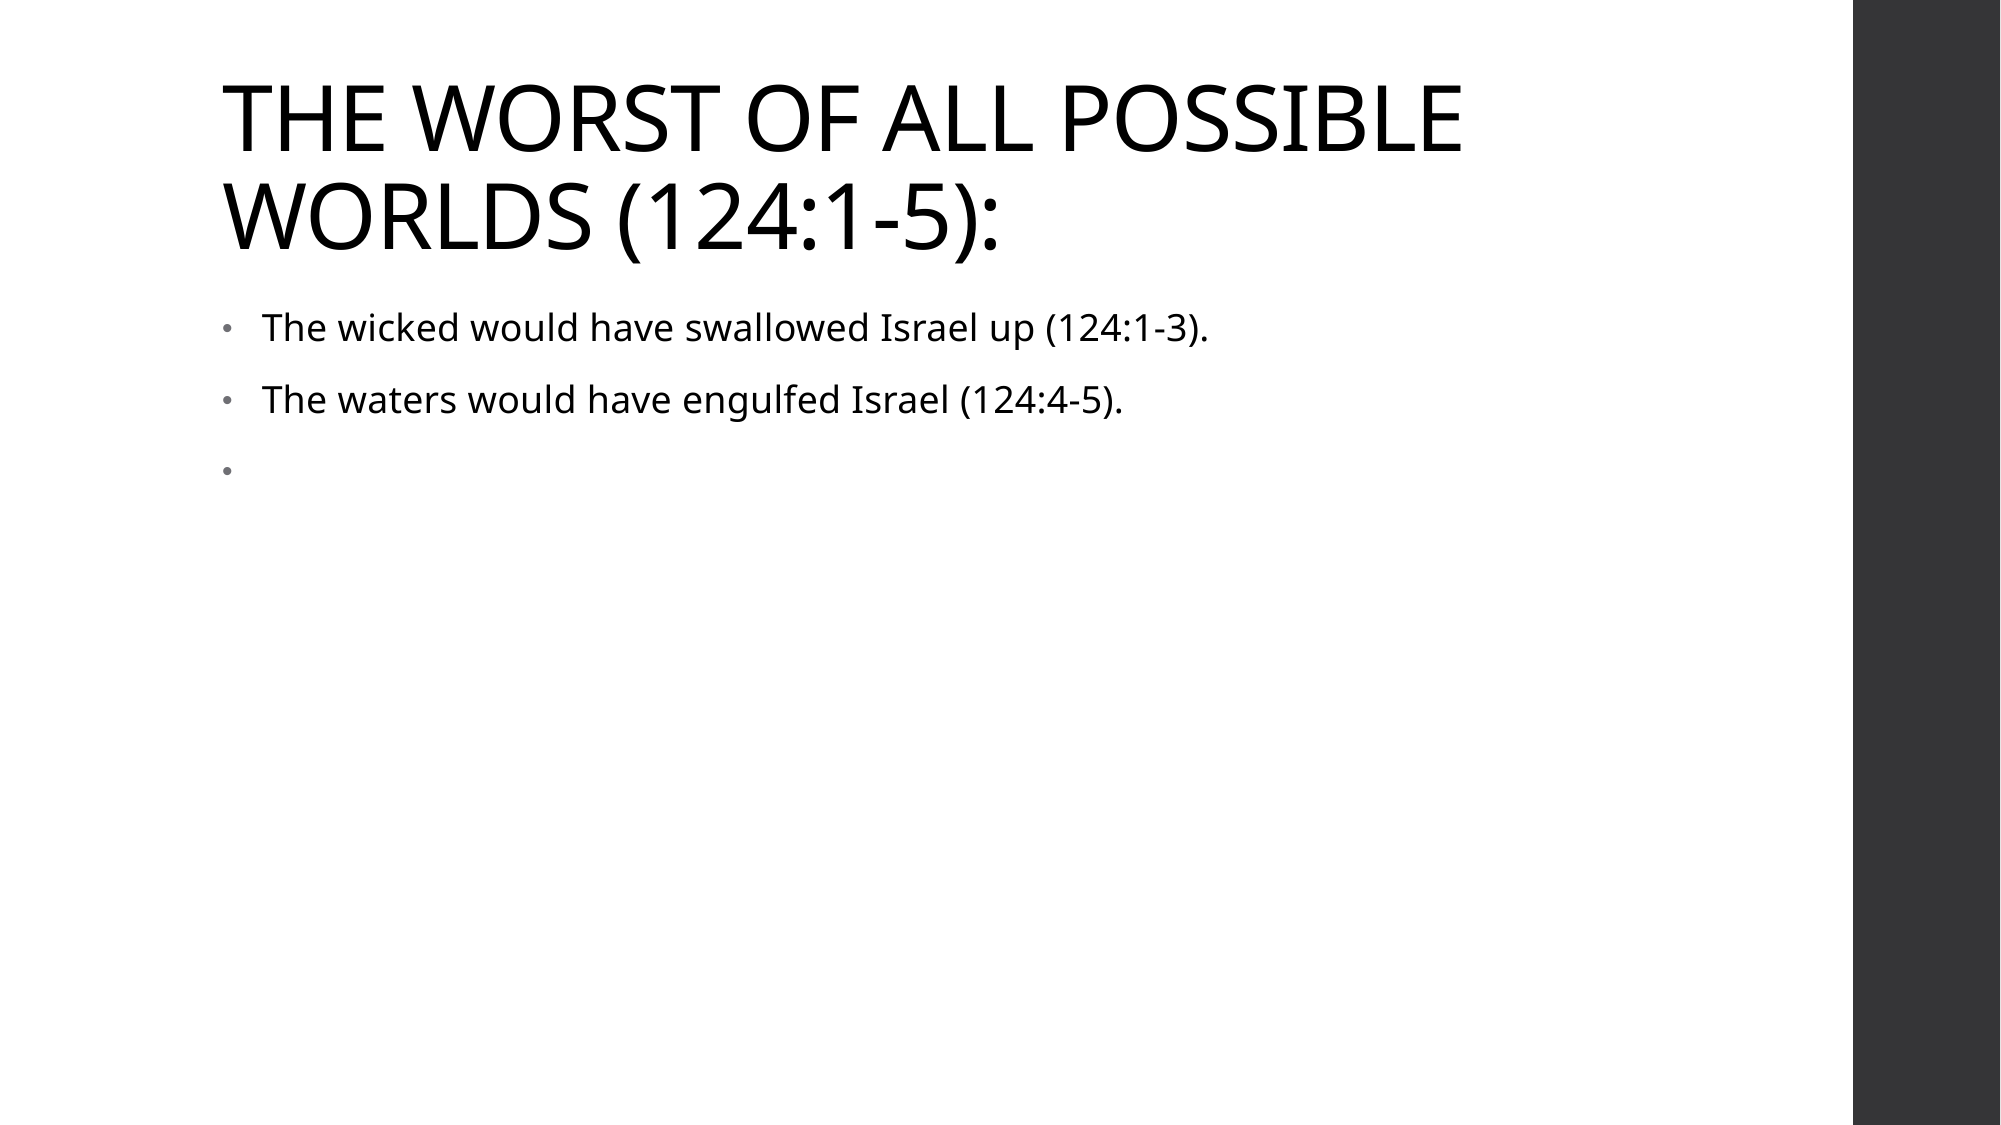

# THE WORST OF ALL POSSIBLE WORLDS (124:1-5):
 The wicked would have swallowed Israel up (124:1-3).
 The waters would have engulfed Israel (124:4-5).